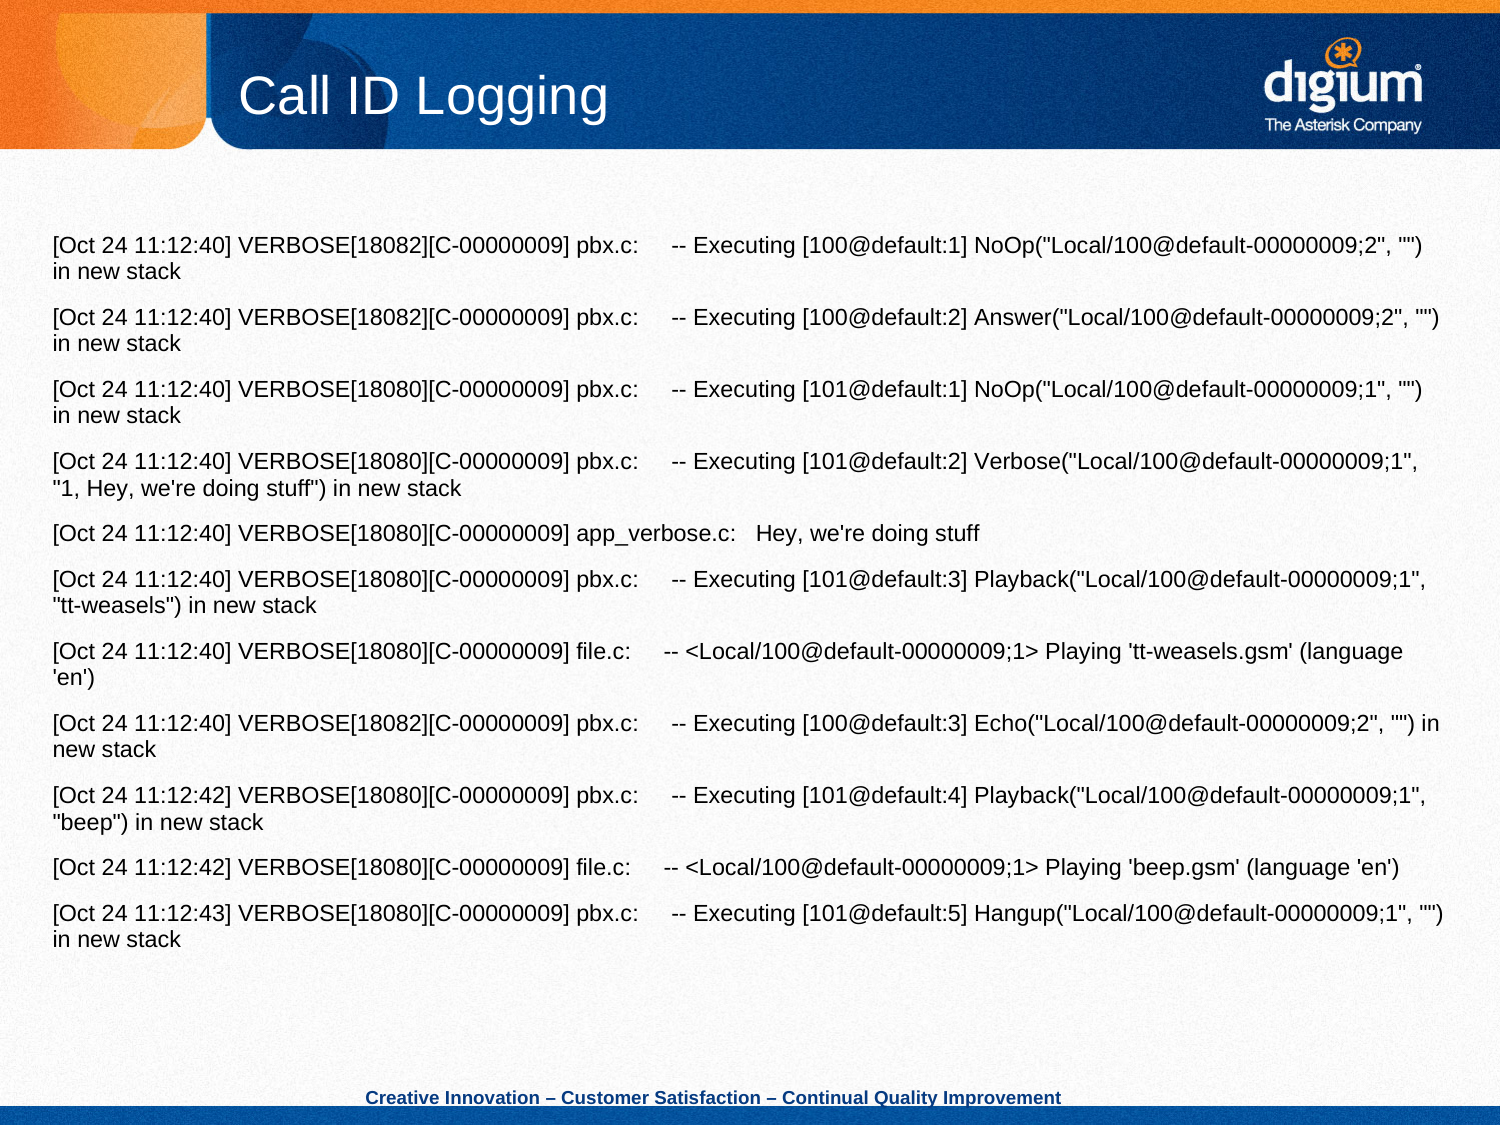

# Call ID Logging
[Oct 24 11:12:40] VERBOSE[18082][C-00000009] pbx.c: -- Executing [100@default:1] NoOp("Local/100@default-00000009;2", "") in new stack
[Oct 24 11:12:40] VERBOSE[18082][C-00000009] pbx.c: -- Executing [100@default:2] Answer("Local/100@default-00000009;2", "") in new stack
[Oct 24 11:12:40] VERBOSE[18080][C-00000009] pbx.c: -- Executing [101@default:1] NoOp("Local/100@default-00000009;1", "") in new stack
[Oct 24 11:12:40] VERBOSE[18080][C-00000009] pbx.c: -- Executing [101@default:2] Verbose("Local/100@default-00000009;1", "1, Hey, we're doing stuff") in new stack
[Oct 24 11:12:40] VERBOSE[18080][C-00000009] app_verbose.c: Hey, we're doing stuff
[Oct 24 11:12:40] VERBOSE[18080][C-00000009] pbx.c: -- Executing [101@default:3] Playback("Local/100@default-00000009;1", "tt-weasels") in new stack
[Oct 24 11:12:40] VERBOSE[18080][C-00000009] file.c: -- <Local/100@default-00000009;1> Playing 'tt-weasels.gsm' (language 'en')
[Oct 24 11:12:40] VERBOSE[18082][C-00000009] pbx.c: -- Executing [100@default:3] Echo("Local/100@default-00000009;2", "") in new stack
[Oct 24 11:12:42] VERBOSE[18080][C-00000009] pbx.c: -- Executing [101@default:4] Playback("Local/100@default-00000009;1", "beep") in new stack
[Oct 24 11:12:42] VERBOSE[18080][C-00000009] file.c: -- <Local/100@default-00000009;1> Playing 'beep.gsm' (language 'en')
[Oct 24 11:12:43] VERBOSE[18080][C-00000009] pbx.c: -- Executing [101@default:5] Hangup("Local/100@default-00000009;1", "") in new stack